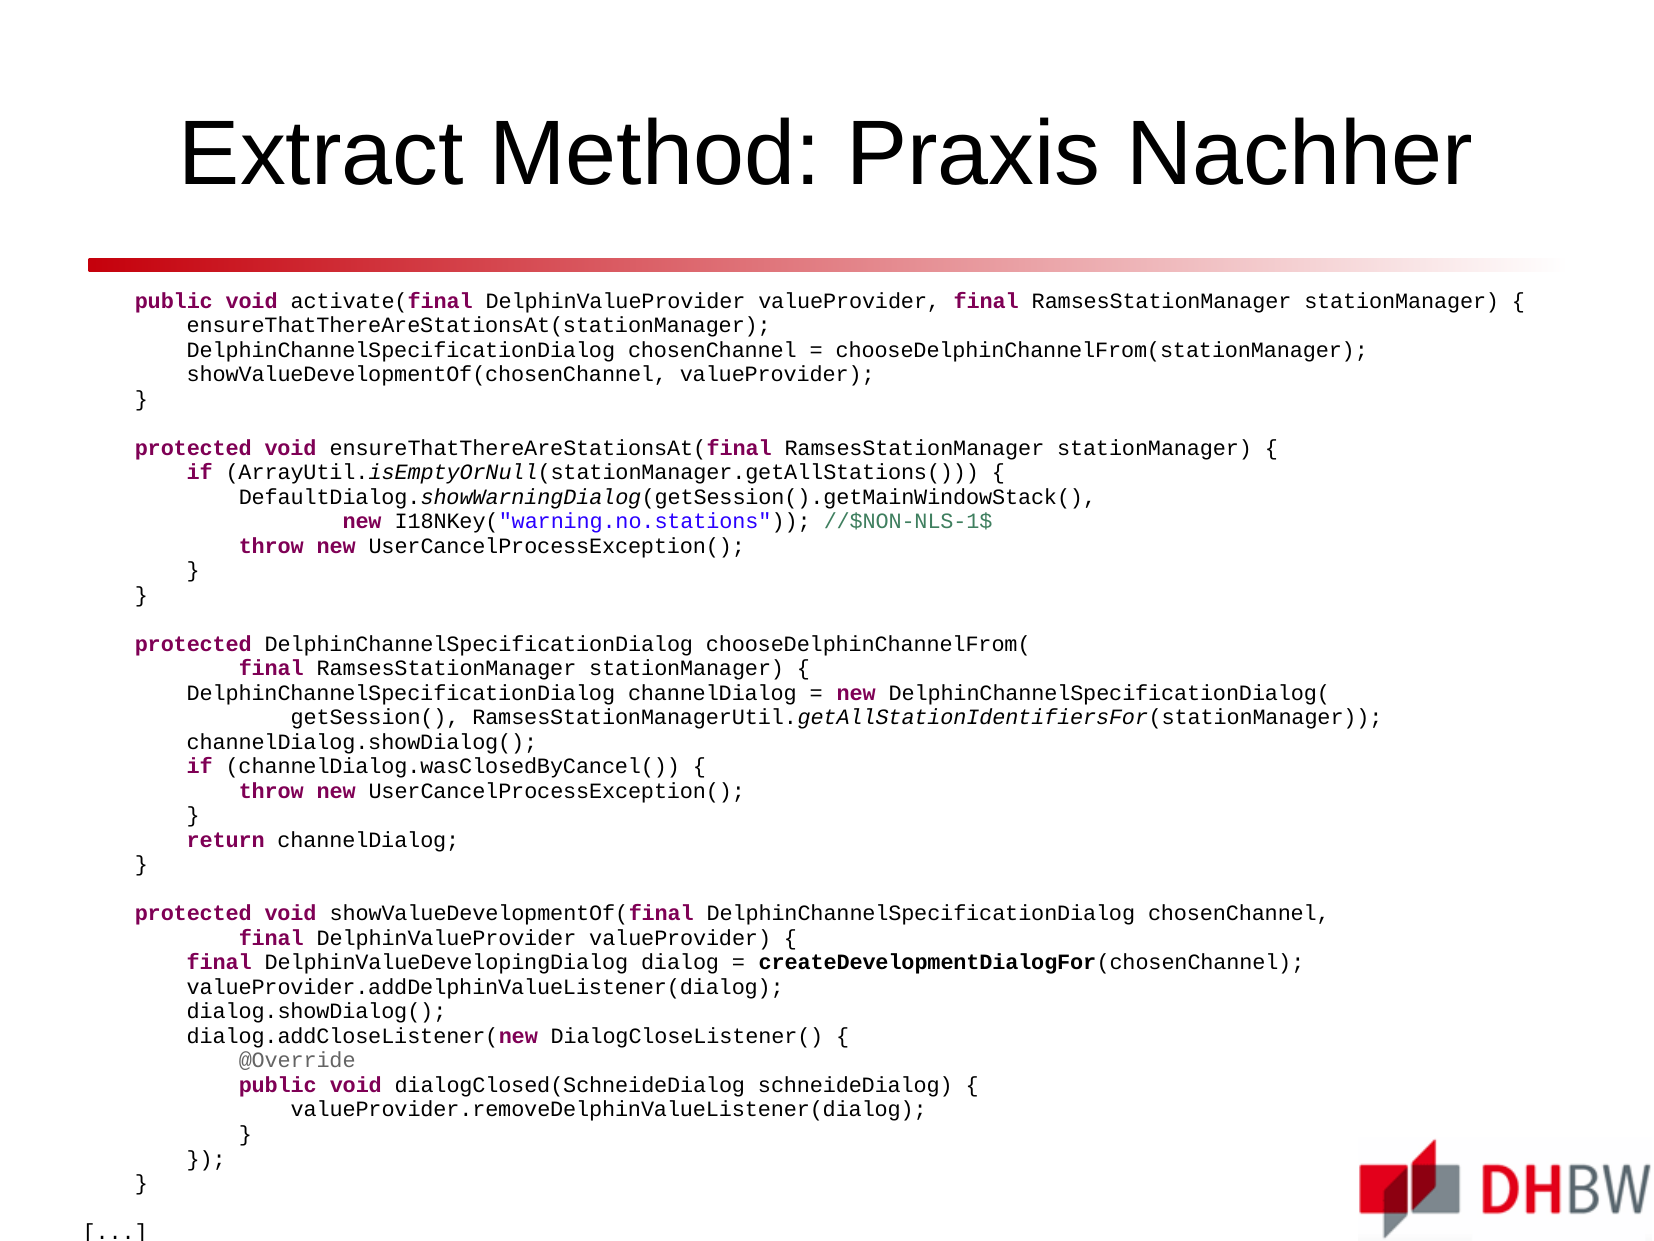

# Extract Method: Praxis Nachher
 public void activate(final DelphinValueProvider valueProvider, final RamsesStationManager stationManager) {
 ensureThatThereAreStationsAt(stationManager);
 DelphinChannelSpecificationDialog chosenChannel = chooseDelphinChannelFrom(stationManager);
 showValueDevelopmentOf(chosenChannel, valueProvider);
 }
 protected void ensureThatThereAreStationsAt(final RamsesStationManager stationManager) {
 if (ArrayUtil.isEmptyOrNull(stationManager.getAllStations())) {
 DefaultDialog.showWarningDialog(getSession().getMainWindowStack(),
 new I18NKey("warning.no.stations")); //$NON-NLS-1$
 throw new UserCancelProcessException();
 }
 }
 protected DelphinChannelSpecificationDialog chooseDelphinChannelFrom(
 final RamsesStationManager stationManager) {
 DelphinChannelSpecificationDialog channelDialog = new DelphinChannelSpecificationDialog(
 getSession(), RamsesStationManagerUtil.getAllStationIdentifiersFor(stationManager));
 channelDialog.showDialog();
 if (channelDialog.wasClosedByCancel()) {
 throw new UserCancelProcessException();
 }
 return channelDialog;
 }
 protected void showValueDevelopmentOf(final DelphinChannelSpecificationDialog chosenChannel,
 final DelphinValueProvider valueProvider) {
 final DelphinValueDevelopingDialog dialog = createDevelopmentDialogFor(chosenChannel);
 valueProvider.addDelphinValueListener(dialog);
 dialog.showDialog();
 dialog.addCloseListener(new DialogCloseListener() {
 @Override
 public void dialogClosed(SchneideDialog schneideDialog) {
 valueProvider.removeDelphinValueListener(dialog);
 }
 });
 }
[...]